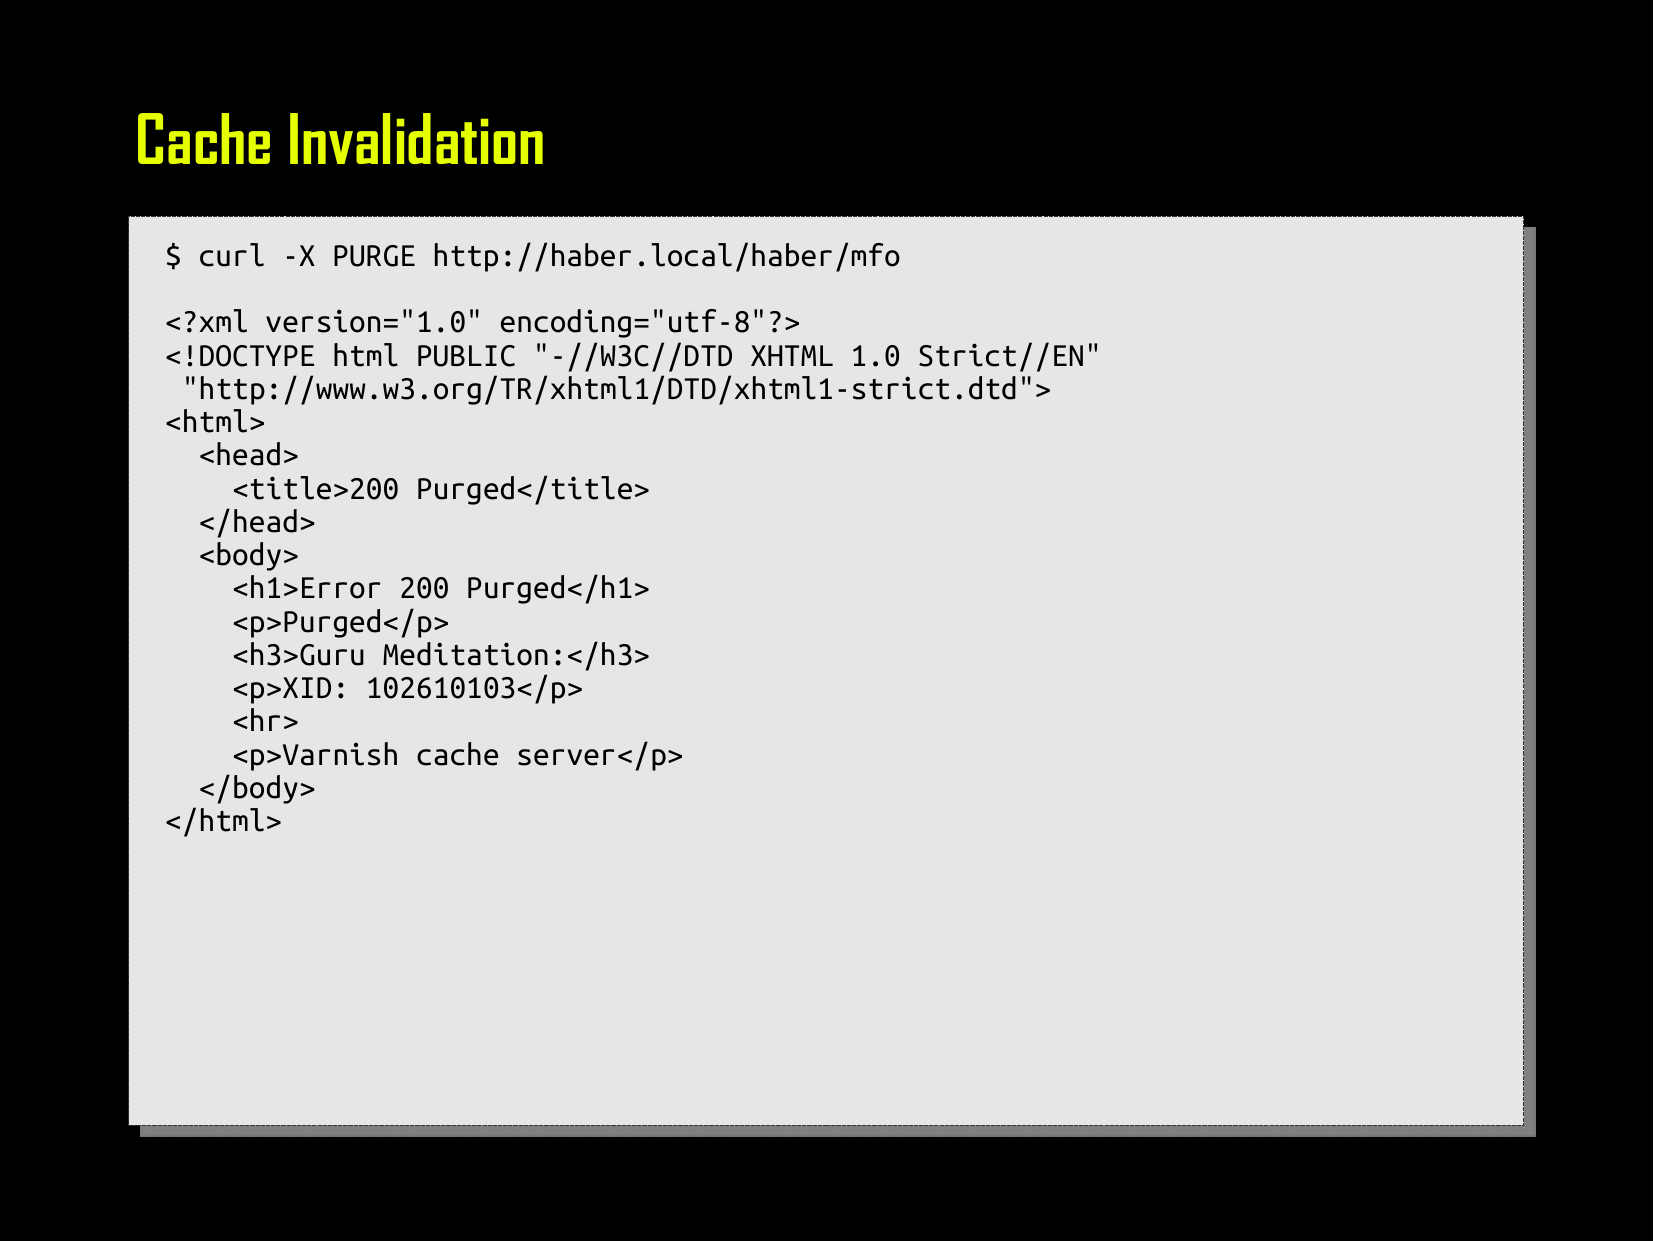

Cache Invalidation
$ curl -X PURGE http://haber.local/haber/mfo
<?xml version="1.0" encoding="utf-8"?>
<!DOCTYPE html PUBLIC "-//W3C//DTD XHTML 1.0 Strict//EN"
 "http://www.w3.org/TR/xhtml1/DTD/xhtml1-strict.dtd">
<html>
 <head>
 <title>200 Purged</title>
 </head>
 <body>
 <h1>Error 200 Purged</h1>
 <p>Purged</p>
 <h3>Guru Meditation:</h3>
 <p>XID: 102610103</p>
 <hr>
 <p>Varnish cache server</p>
 </body>
</html>